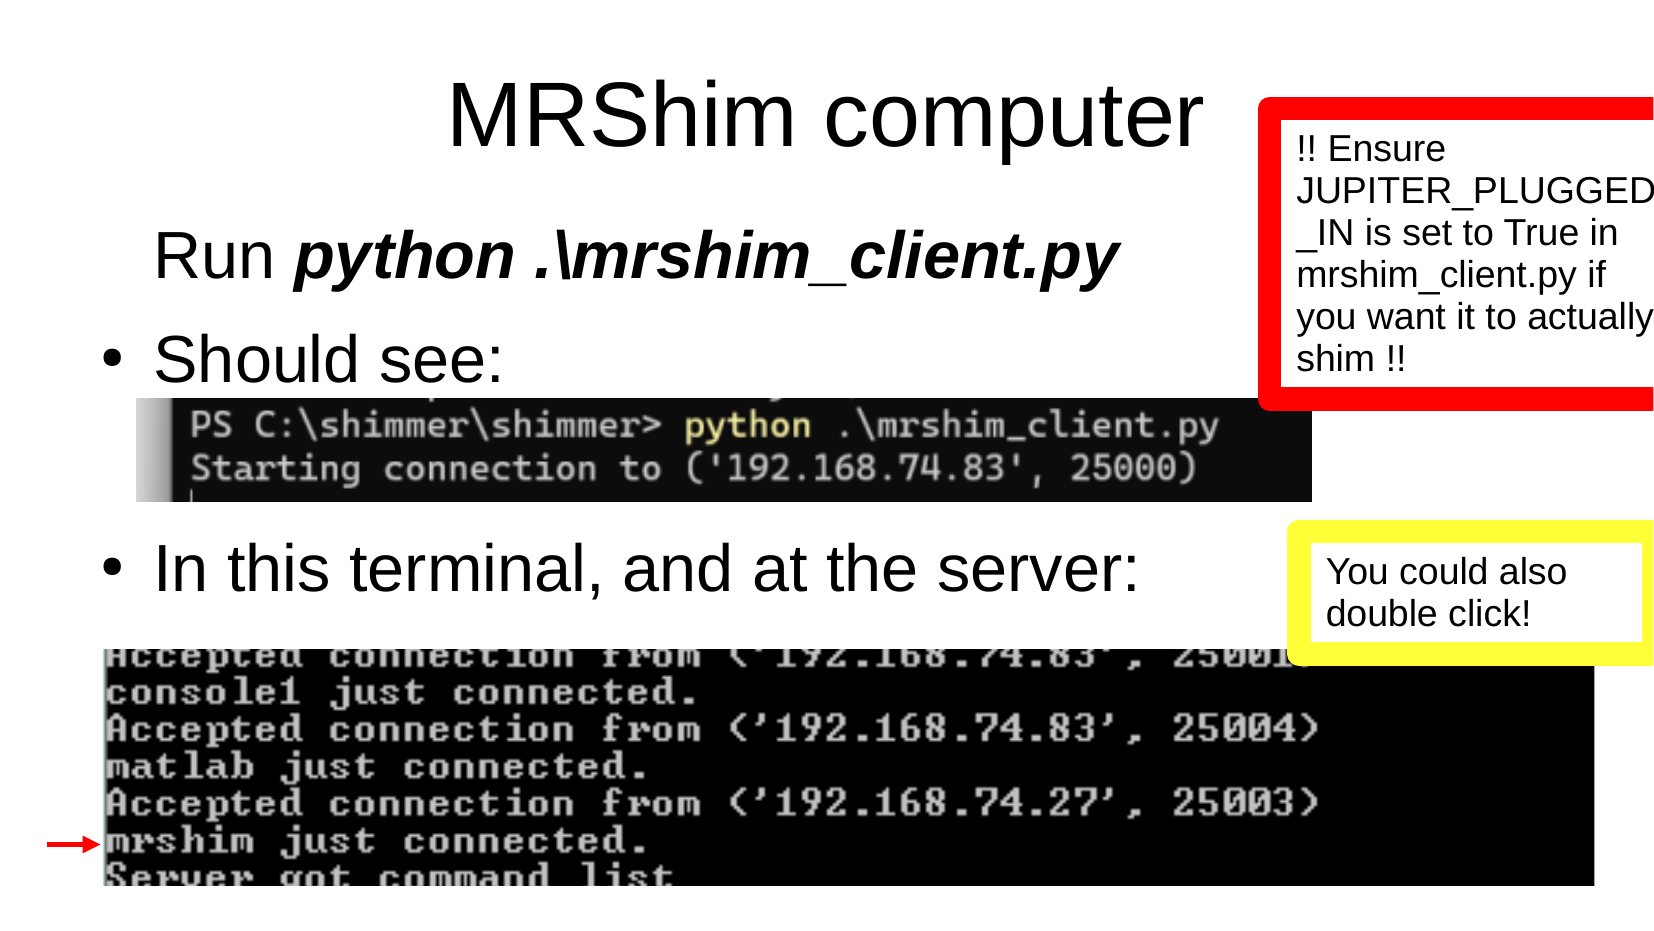

# MRShim computer
!! Ensure JUPITER_PLUGGED_IN is set to True in mrshim_client.py if you want it to actually shim !!
Run python .\mrshim_client.py
Should see:
In this terminal, and at the server:
You could also double click!